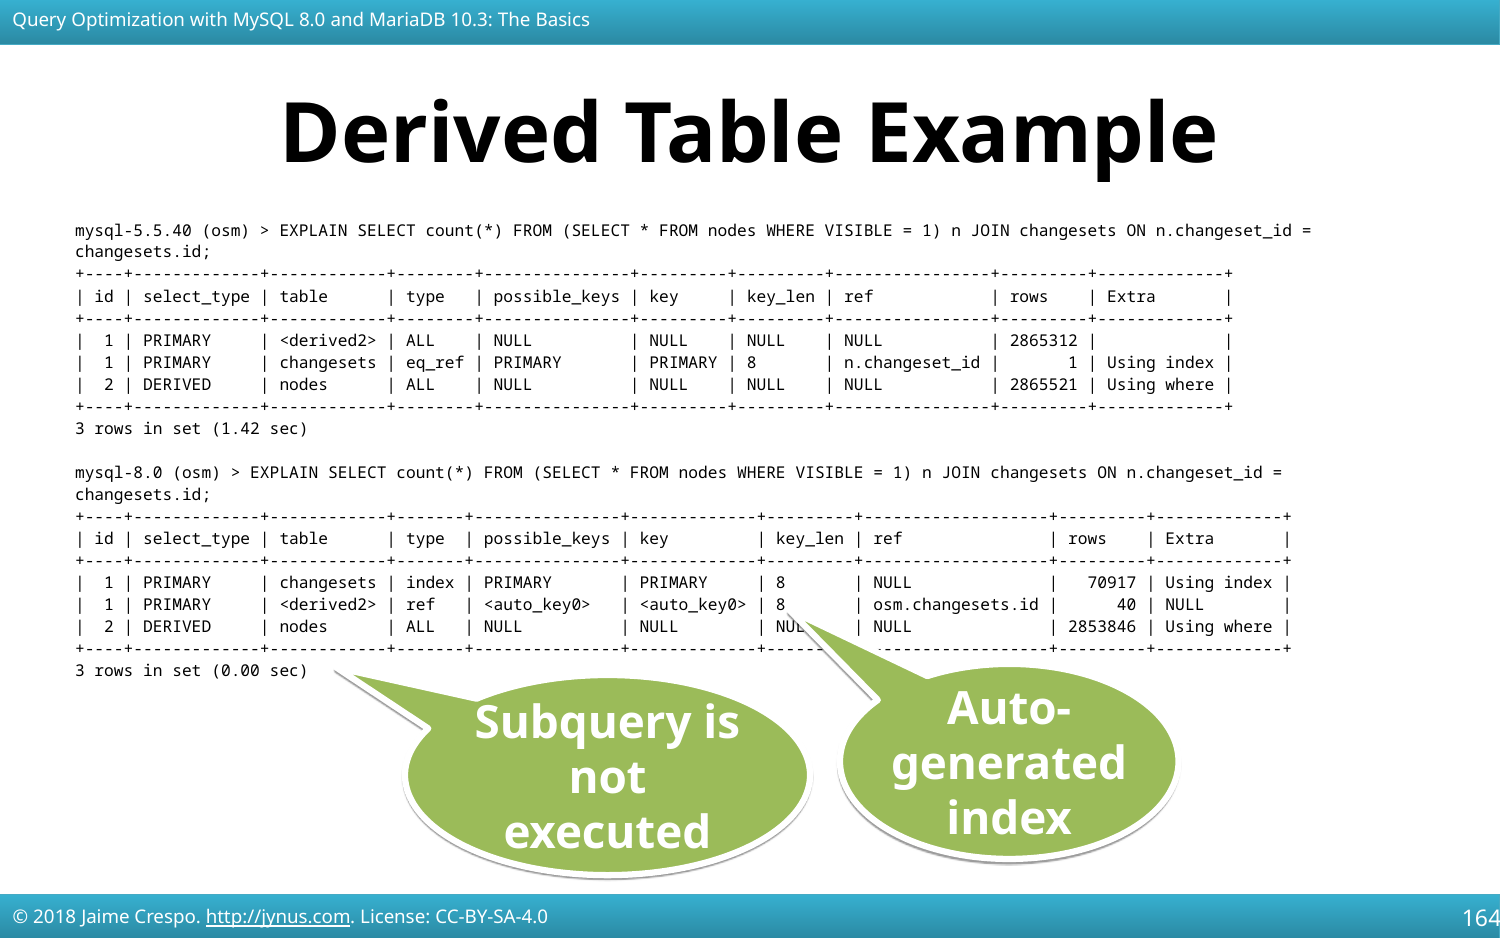

# Derived Table Example
mysql-5.5.40 (osm) > EXPLAIN SELECT count(*) FROM (SELECT * FROM nodes WHERE VISIBLE = 1) n JOIN changesets ON n.changeset_id = changesets.id;
+----+-------------+------------+--------+---------------+---------+---------+----------------+---------+-------------+
| id | select_type | table | type | possible_keys | key | key_len | ref | rows | Extra |
+----+-------------+------------+--------+---------------+---------+---------+----------------+---------+-------------+
| 1 | PRIMARY | <derived2> | ALL | NULL | NULL | NULL | NULL | 2865312 | |
| 1 | PRIMARY | changesets | eq_ref | PRIMARY | PRIMARY | 8 | n.changeset_id | 1 | Using index |
| 2 | DERIVED | nodes | ALL | NULL | NULL | NULL | NULL | 2865521 | Using where |
+----+-------------+------------+--------+---------------+---------+---------+----------------+---------+-------------+
3 rows in set (1.42 sec)
mysql-8.0 (osm) > EXPLAIN SELECT count(*) FROM (SELECT * FROM nodes WHERE VISIBLE = 1) n JOIN changesets ON n.changeset_id = changesets.id;
+----+-------------+------------+-------+---------------+-------------+---------+-------------------+---------+-------------+
| id | select_type | table | type | possible_keys | key | key_len | ref | rows | Extra |
+----+-------------+------------+-------+---------------+-------------+---------+-------------------+---------+-------------+
| 1 | PRIMARY | changesets | index | PRIMARY | PRIMARY | 8 | NULL | 70917 | Using index |
| 1 | PRIMARY | <derived2> | ref | <auto_key0> | <auto_key0> | 8 | osm.changesets.id | 40 | NULL |
| 2 | DERIVED | nodes | ALL | NULL | NULL | NULL | NULL | 2853846 | Using where |
+----+-------------+------------+-------+---------------+-------------+---------+-------------------+---------+-------------+
3 rows in set (0.00 sec)
Auto-generated index
Subquery is not executed